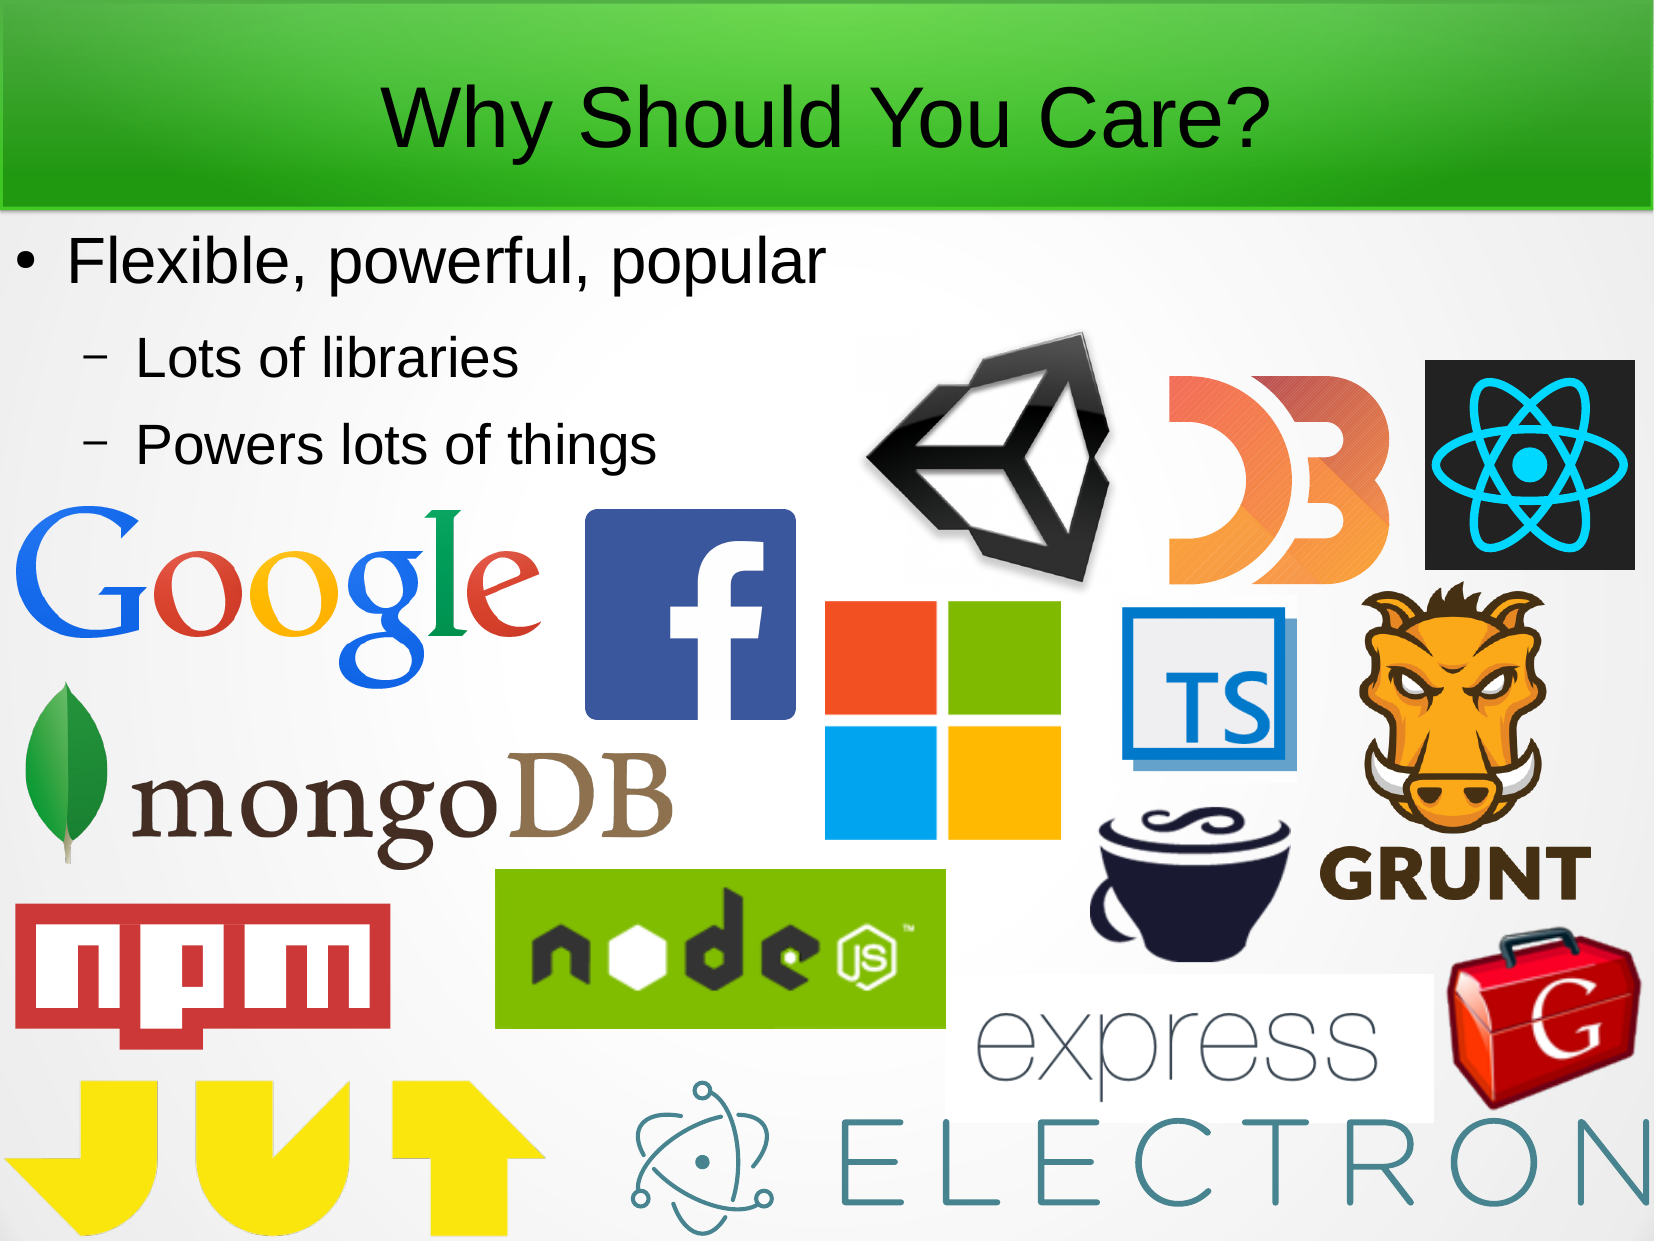

# Why Should You Care?
Flexible, powerful, popular
Lots of libraries
Powers lots of things